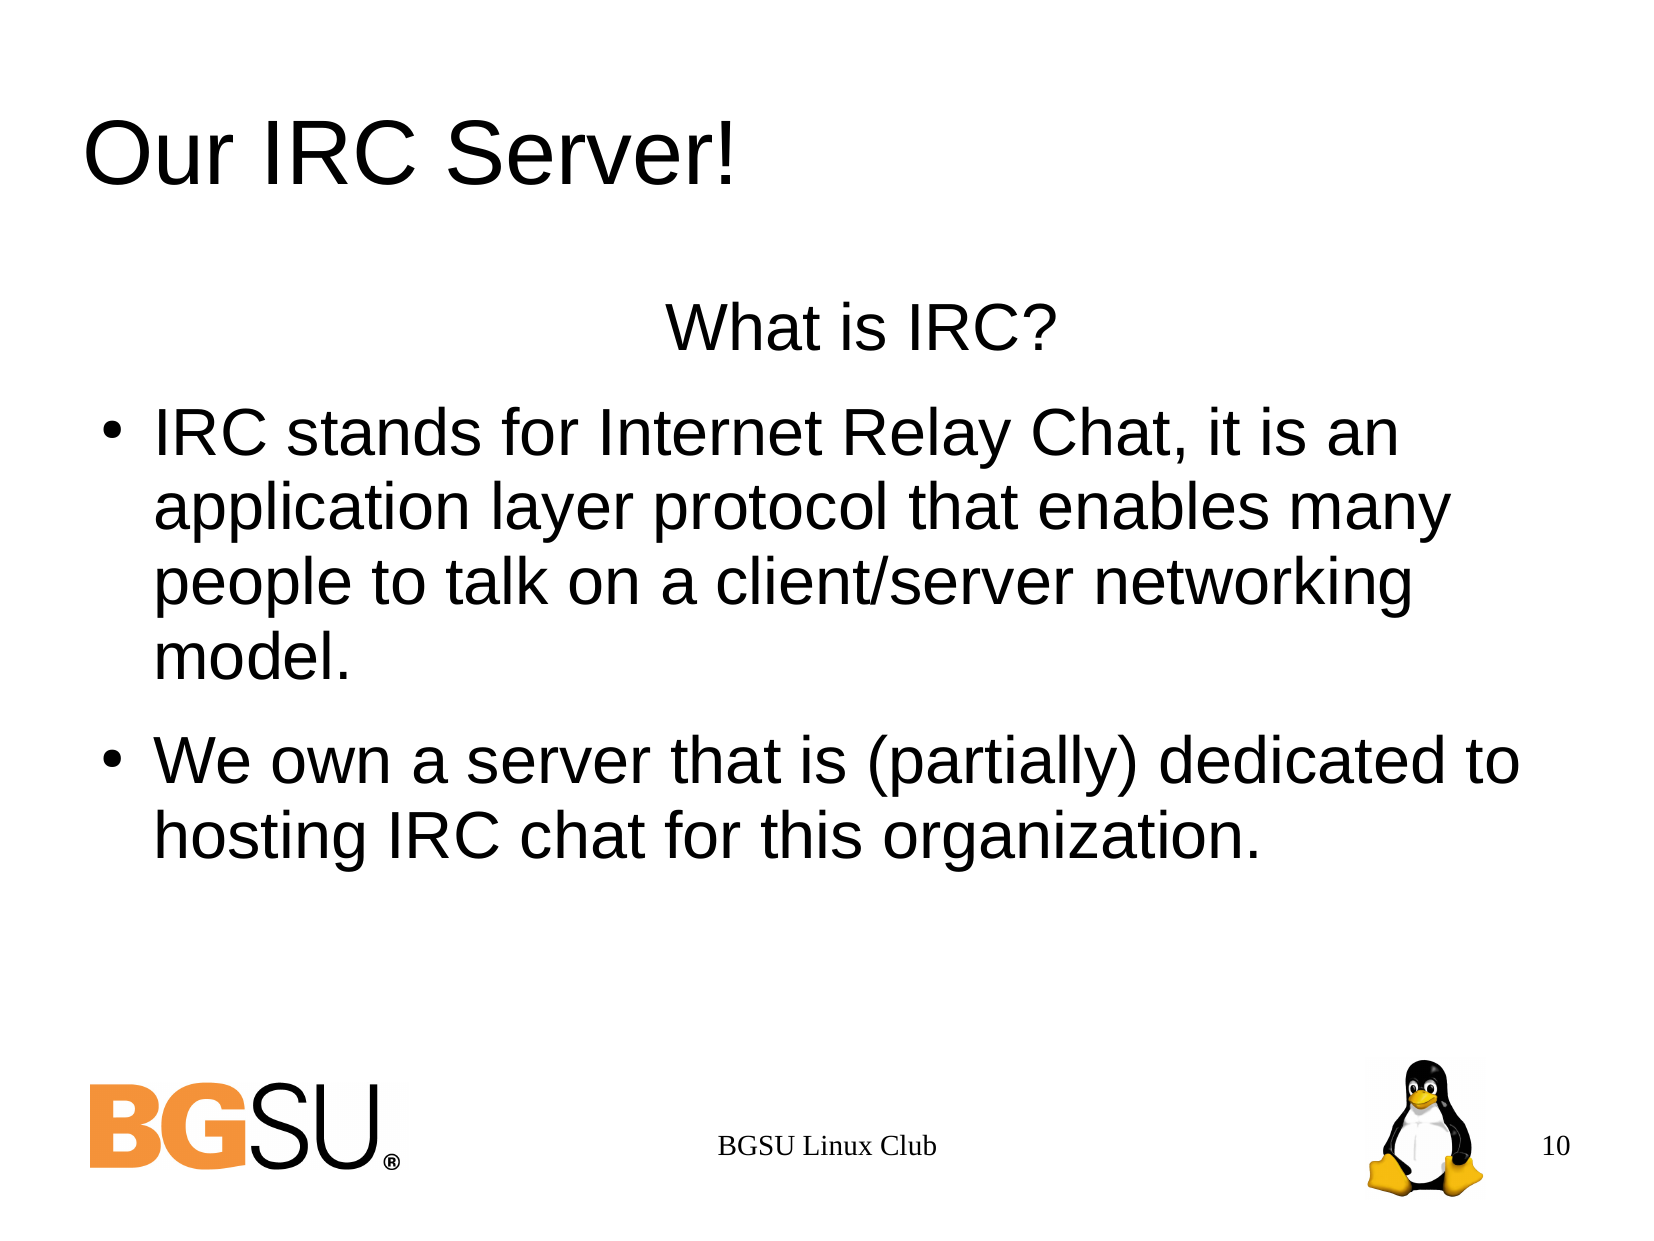

# Our IRC Server!
What is IRC?
IRC stands for Internet Relay Chat, it is an application layer protocol that enables many people to talk on a client/server networking model.
We own a server that is (partially) dedicated to hosting IRC chat for this organization.
BGSU Linux Club
10